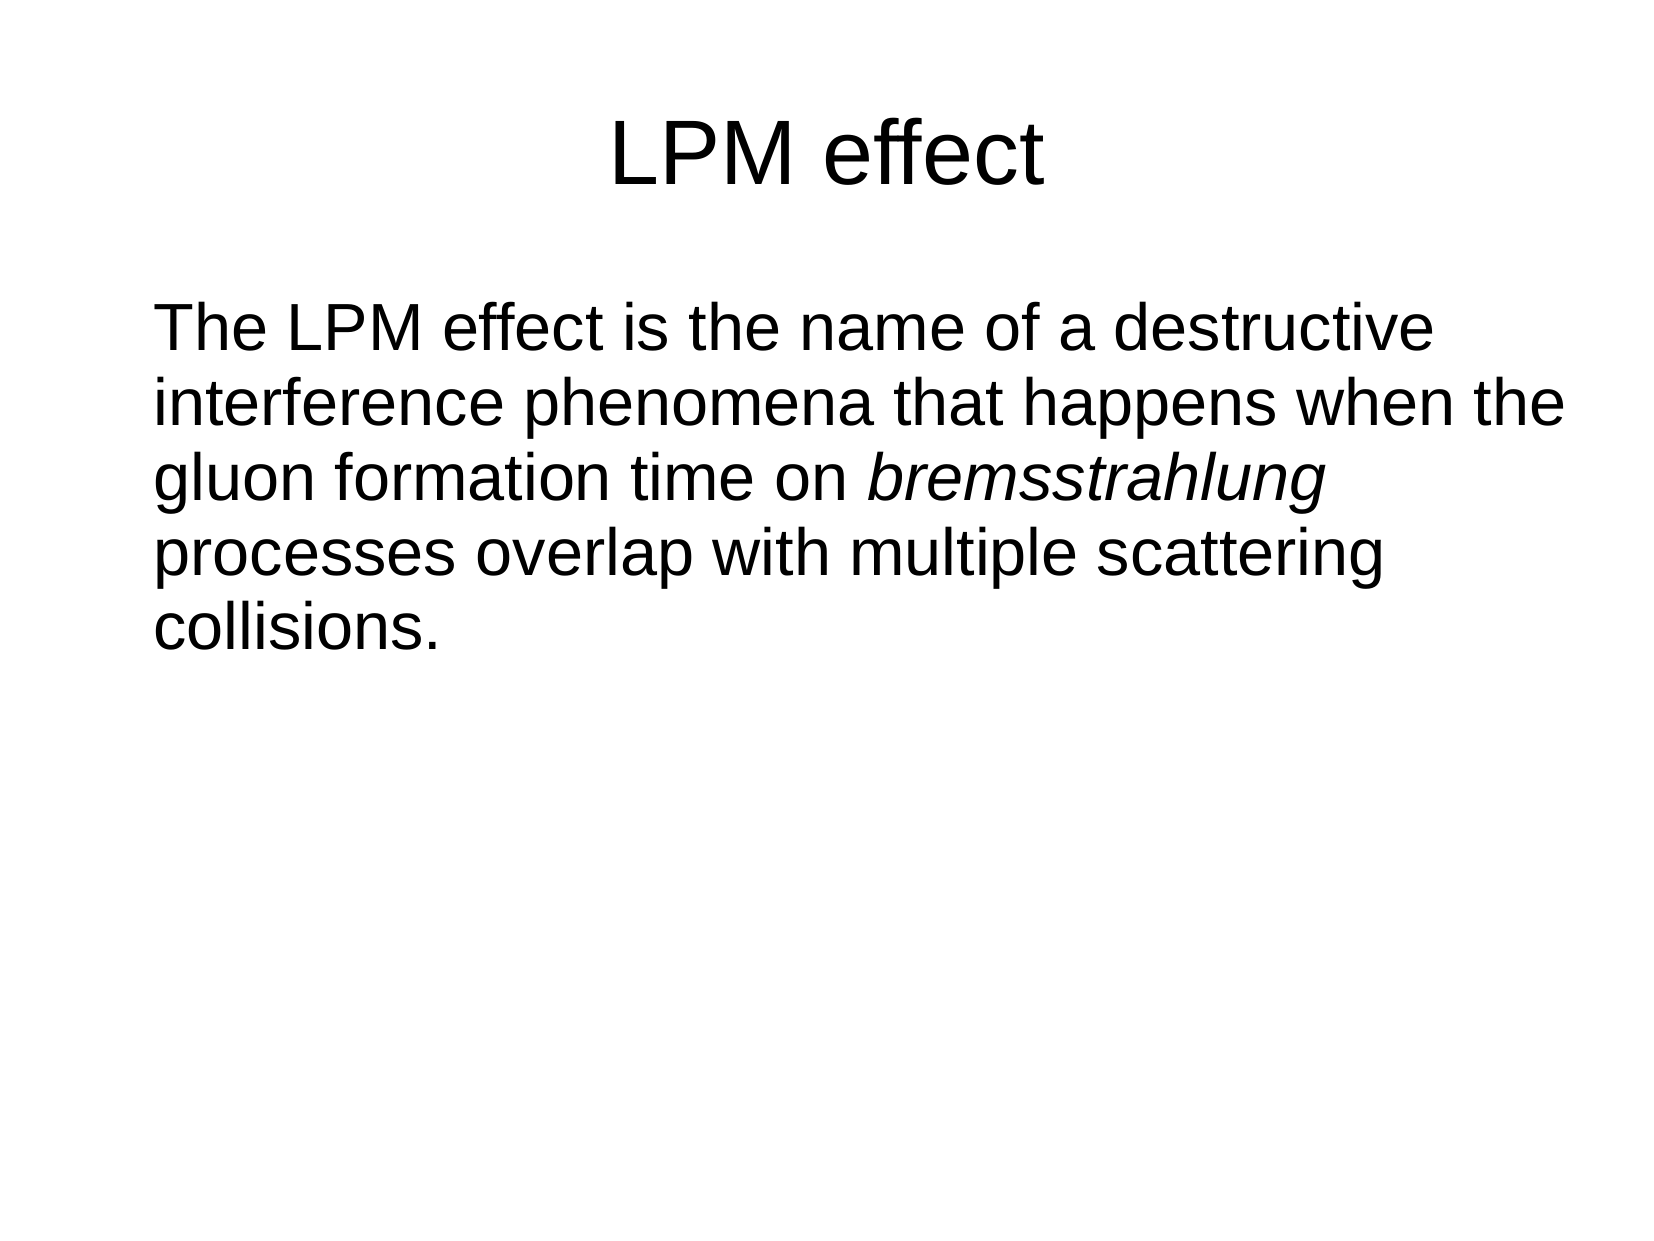

# LPM effect
The LPM effect is the name of a destructive interference phenomena that happens when the gluon formation time on bremsstrahlung processes overlap with multiple scattering collisions.